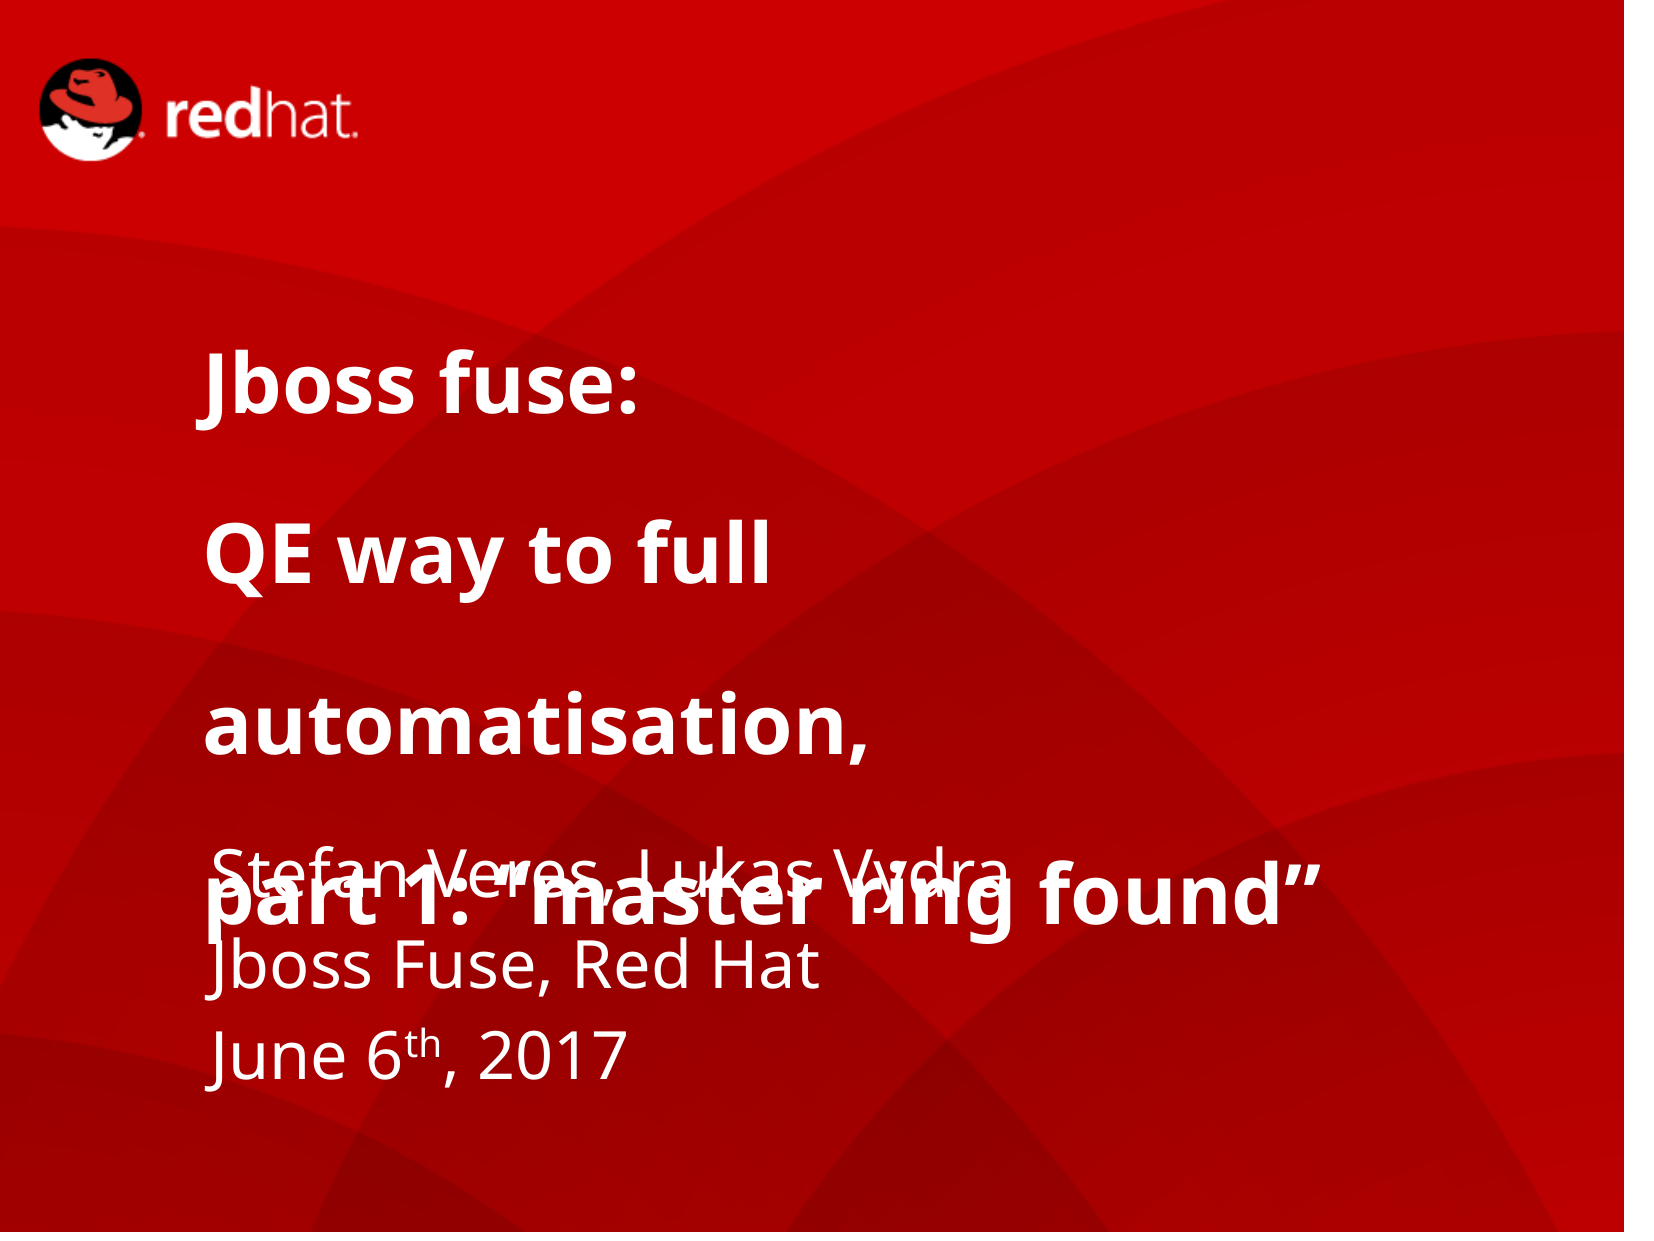

Jboss fuse:
QE way to full automatisation,
part 1: “master ring found”
Stefan Veres, Lukas Vydra
Jboss Fuse, Red Hat
June 6th, 2017